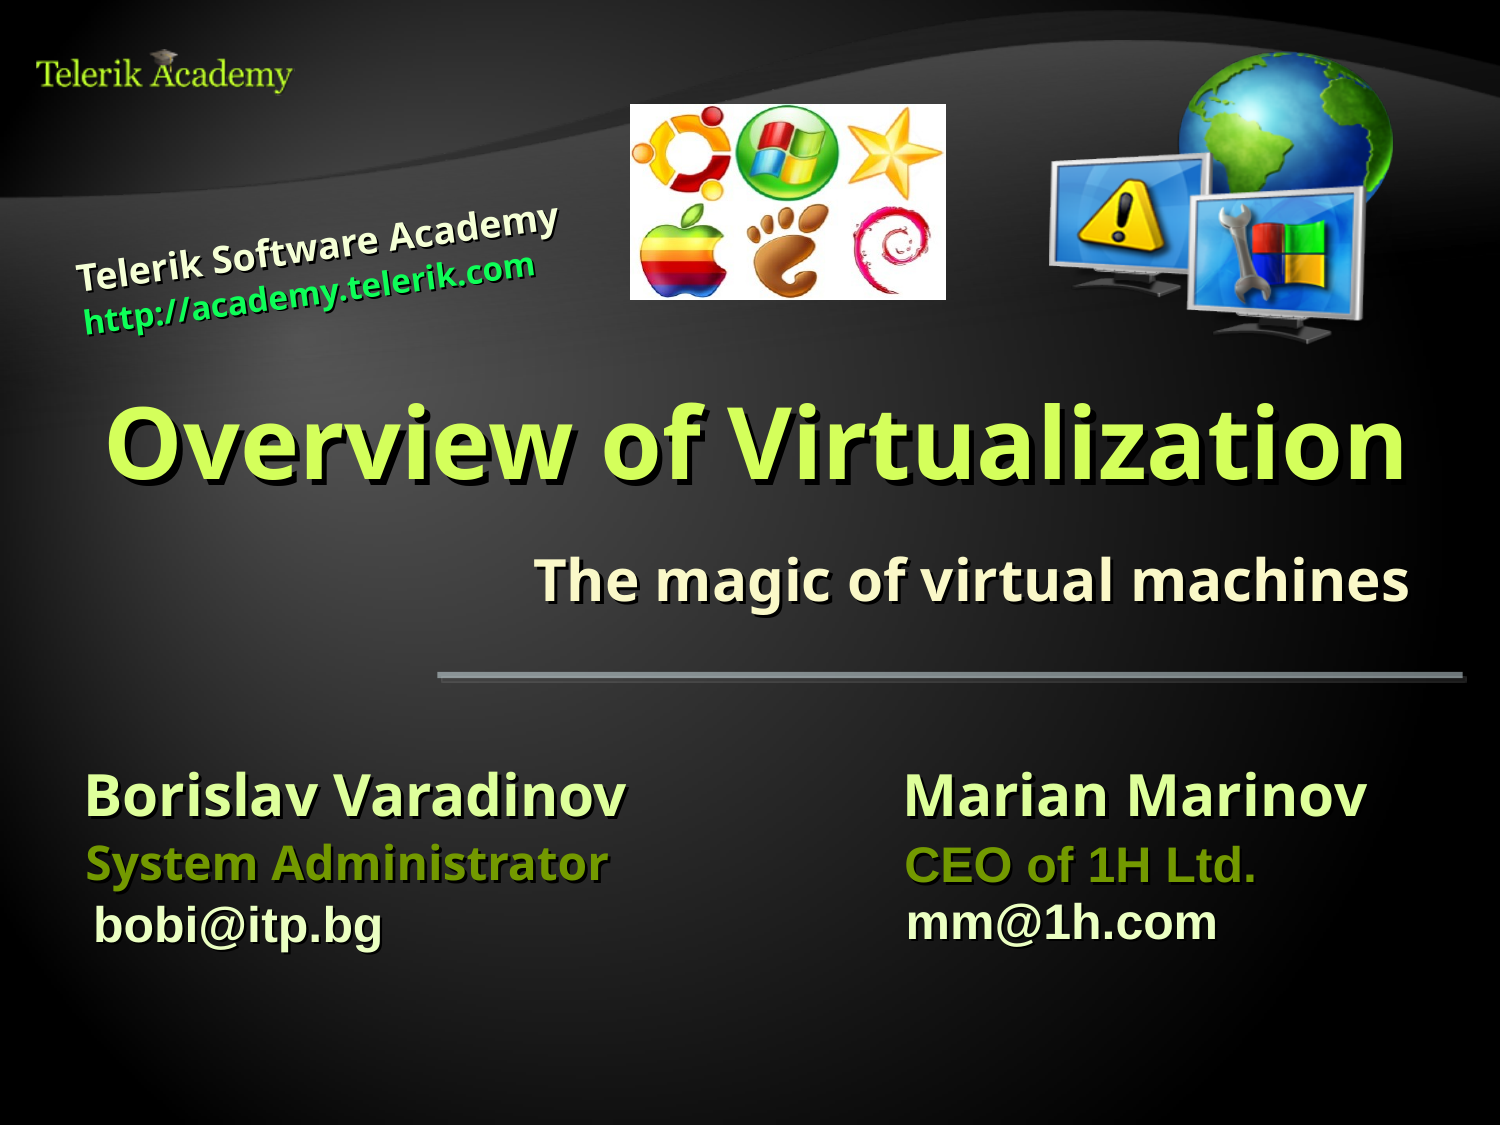

Telerik Software Academy
# Overview of Virtualization
http://academy.telerik.com
The magic of virtual machines
Borislav Varadinov
Marian Marinov
System Administrator
CEO of 1H Ltd.
mm@1h.com
bobi@itp.bg